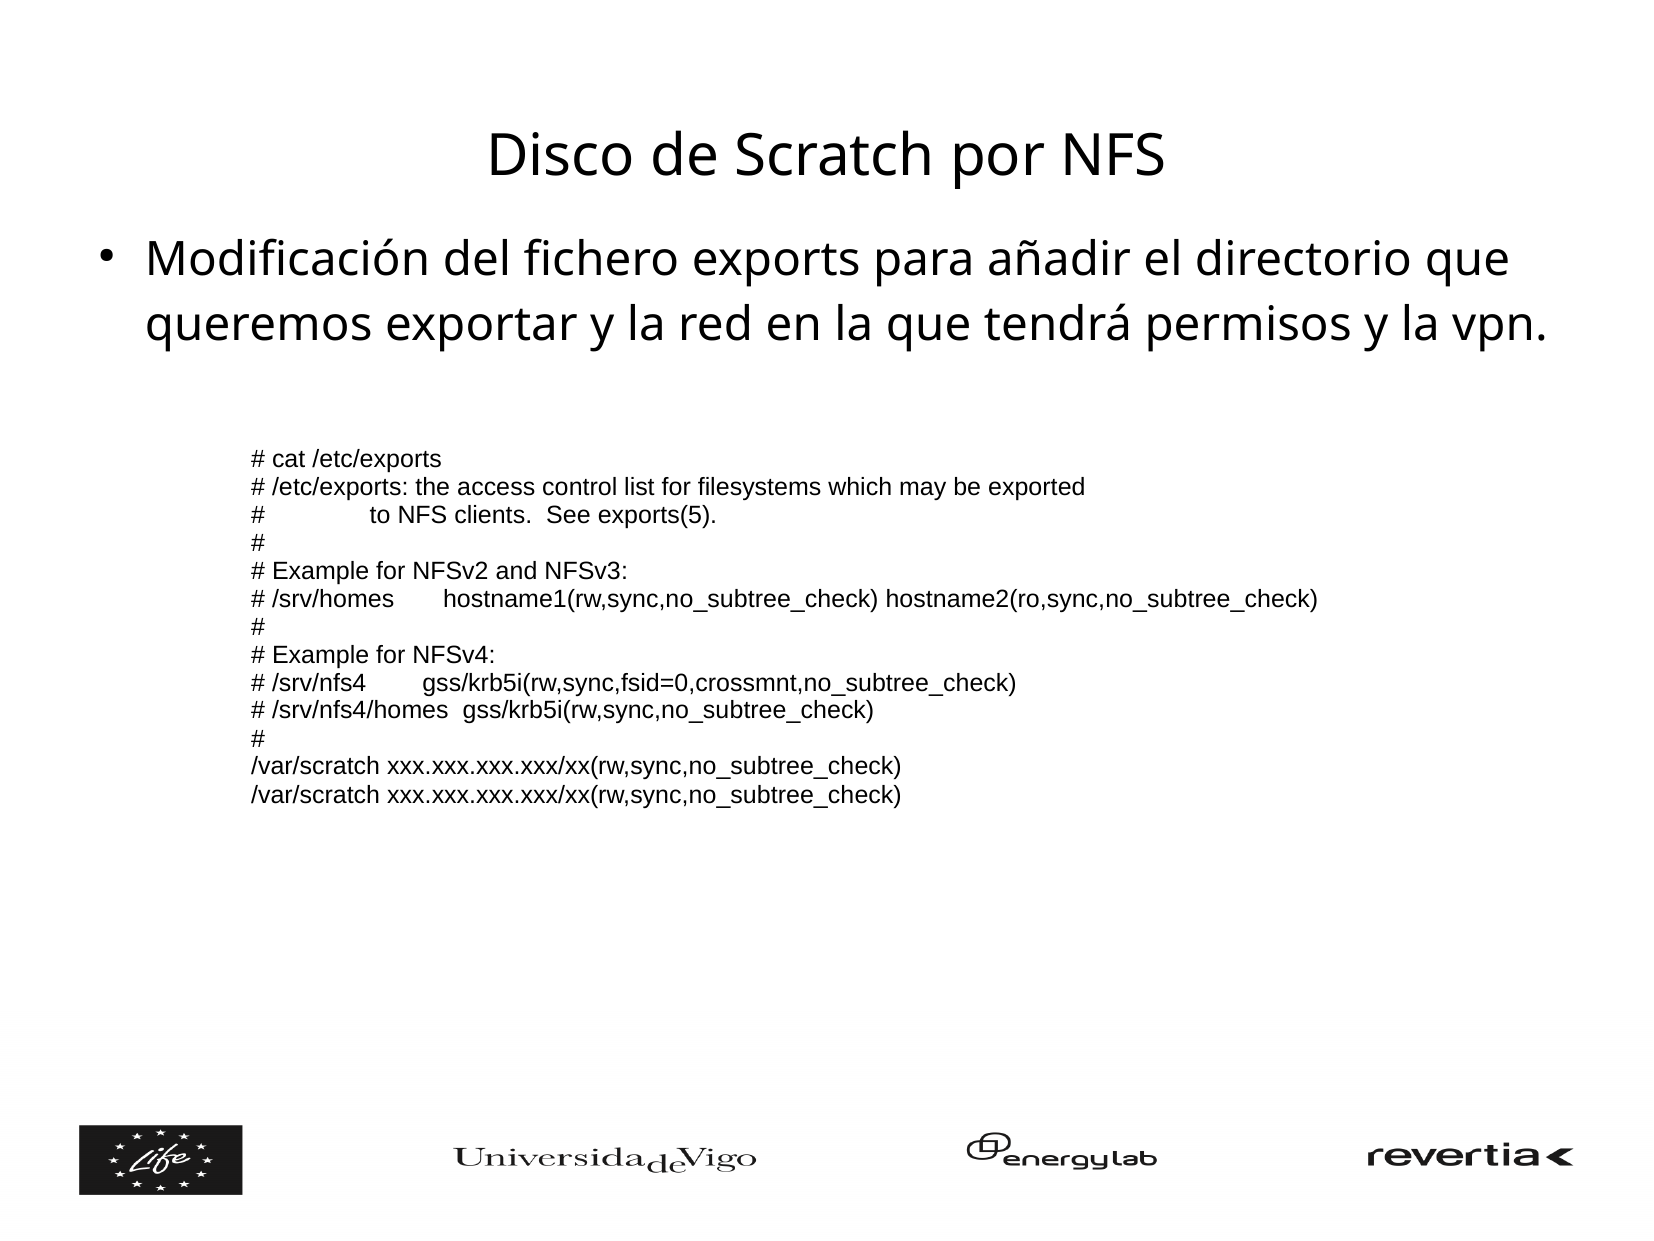

# Disco de Scratch por NFS
Modificación del fichero exports para añadir el directorio que queremos exportar y la red en la que tendrá permisos y la vpn.
# cat /etc/exports
# /etc/exports: the access control list for filesystems which may be exported
# to NFS clients. See exports(5).
#
# Example for NFSv2 and NFSv3:
# /srv/homes hostname1(rw,sync,no_subtree_check) hostname2(ro,sync,no_subtree_check)
#
# Example for NFSv4:
# /srv/nfs4 gss/krb5i(rw,sync,fsid=0,crossmnt,no_subtree_check)
# /srv/nfs4/homes gss/krb5i(rw,sync,no_subtree_check)
#
/var/scratch xxx.xxx.xxx.xxx/xx(rw,sync,no_subtree_check)
/var/scratch xxx.xxx.xxx.xxx/xx(rw,sync,no_subtree_check)